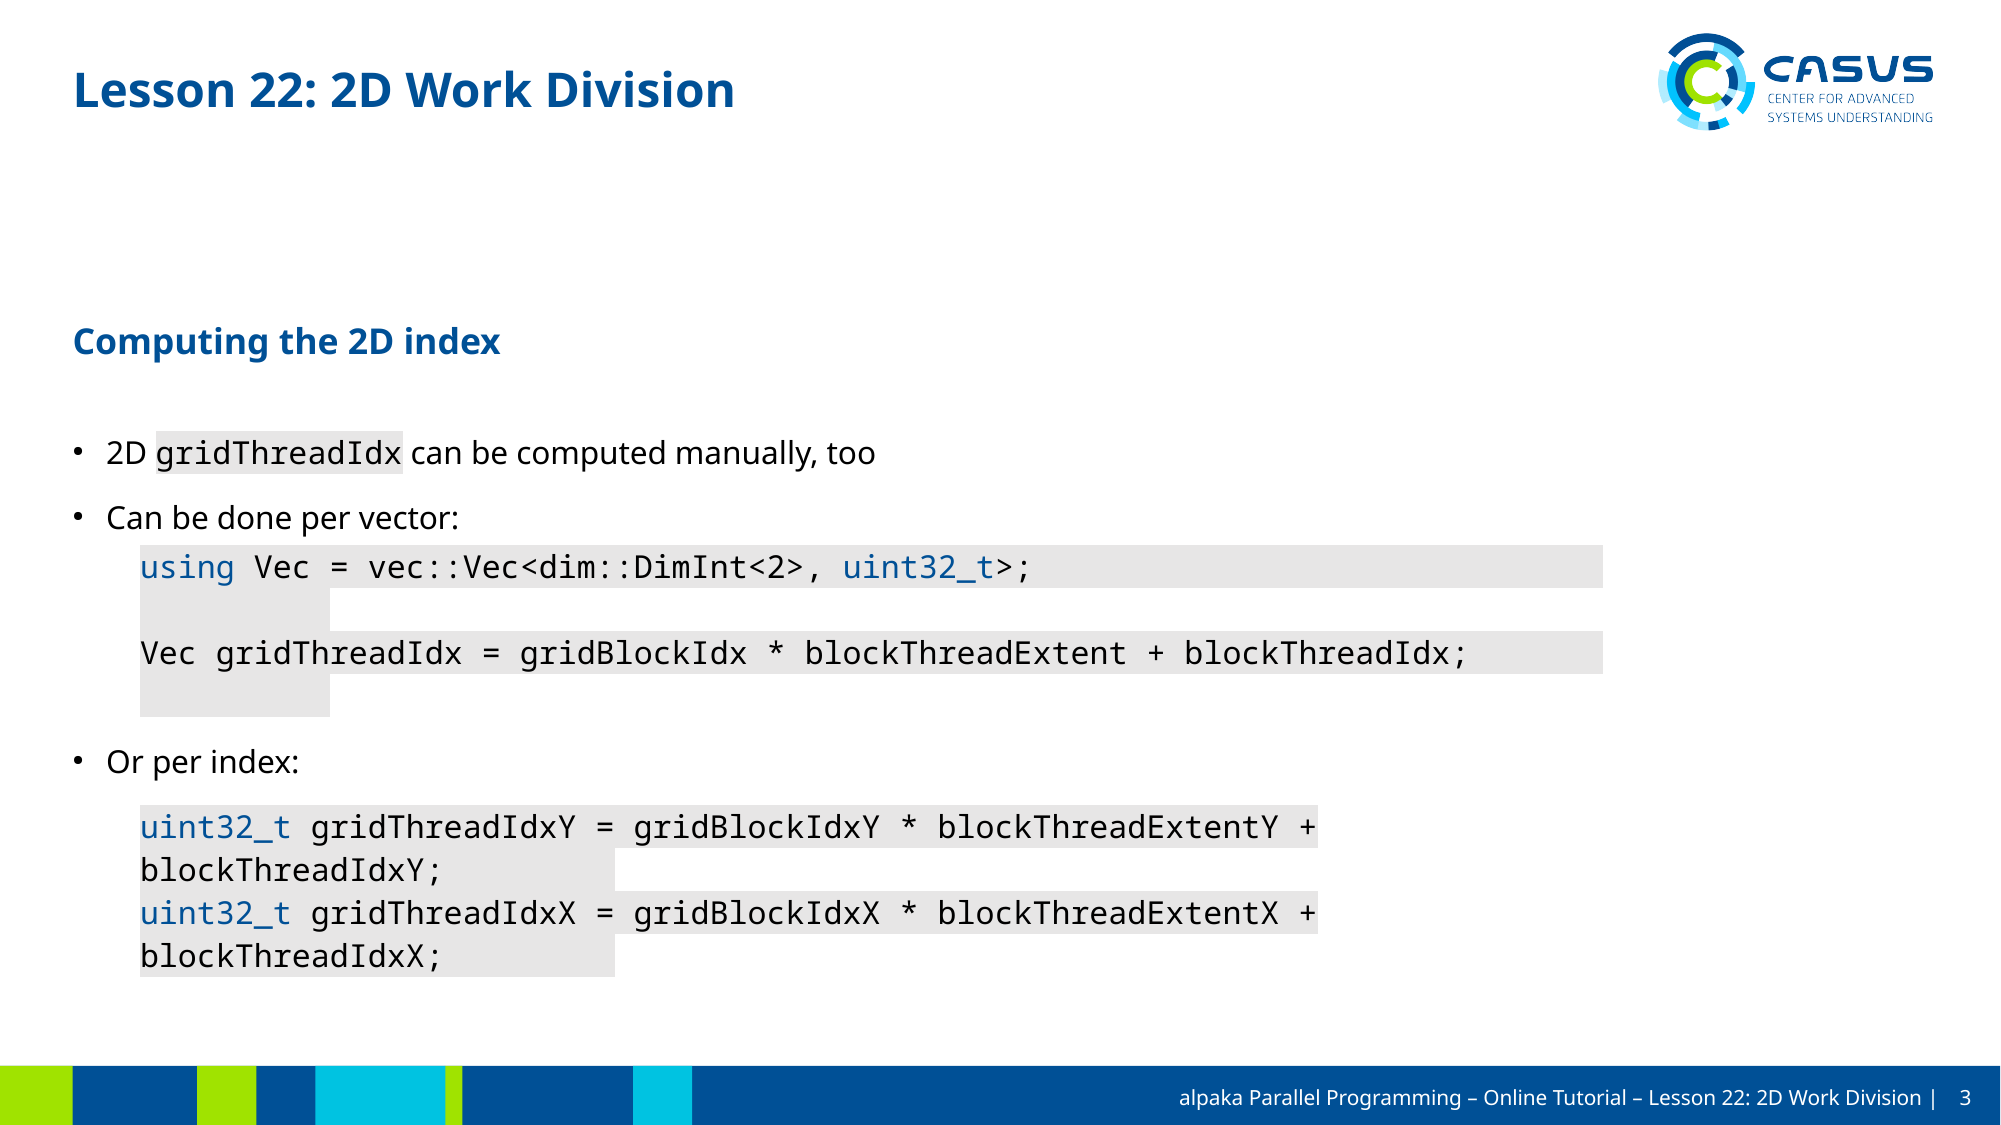

# Lesson 22: 2D Work Division
Computing the 2D index
2D gridThreadIdx can be computed manually, too
Can be done per vector:
using Vec = vec::Vec<dim::DimInt<2>, uint32_t>;
Vec gridThreadIdx = gridBlockIdx * blockThreadExtent + blockThreadIdx;
Or per index:
uint32_t gridThreadIdxY = gridBlockIdxY * blockThreadExtentY + blockThreadIdxY;
uint32_t gridThreadIdxX = gridBlockIdxX * blockThreadExtentX + blockThreadIdxX;
alpaka Parallel Programming – Online Tutorial – Lesson 22: 2D Work Division
3